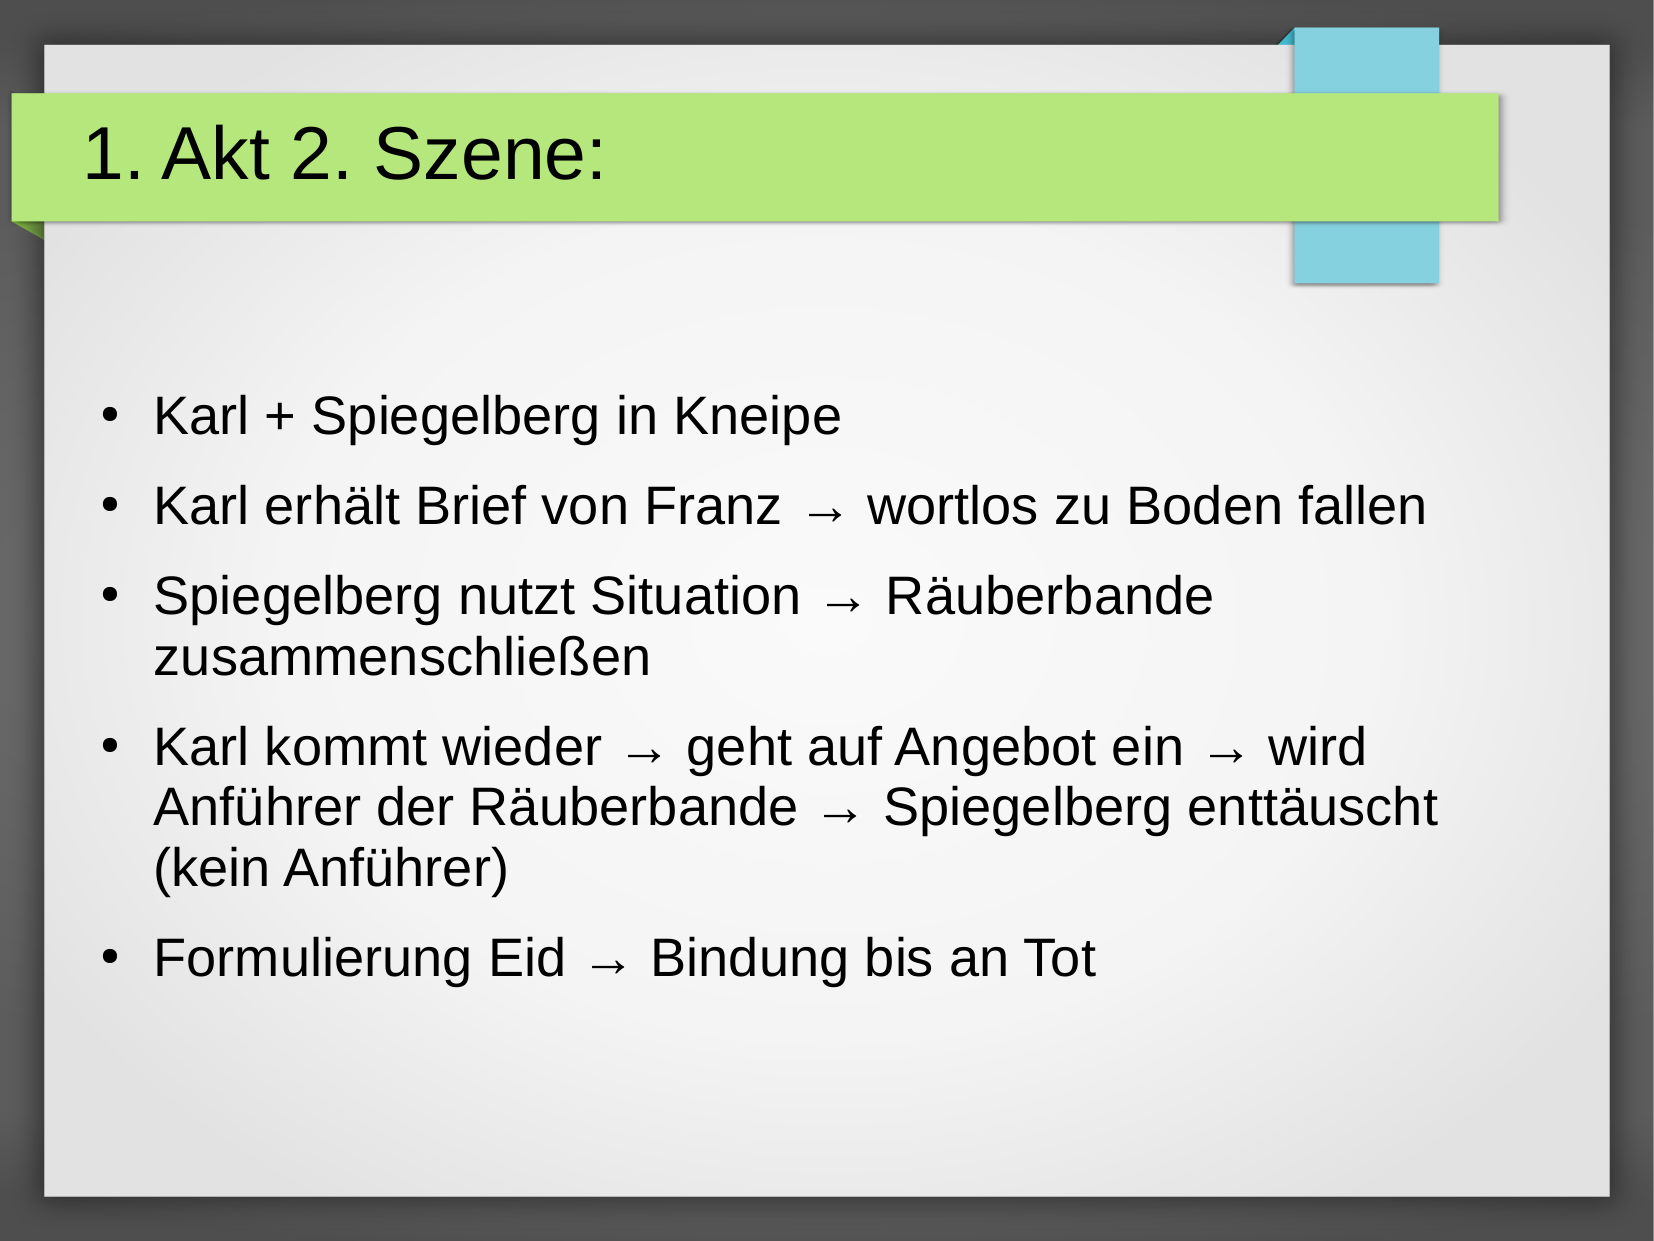

# 1. Akt 2. Szene:
Karl + Spiegelberg in Kneipe
Karl erhält Brief von Franz → wortlos zu Boden fallen
Spiegelberg nutzt Situation → Räuberbande zusammenschließen
Karl kommt wieder → geht auf Angebot ein → wird Anführer der Räuberbande → Spiegelberg enttäuscht (kein Anführer)
Formulierung Eid → Bindung bis an Tot